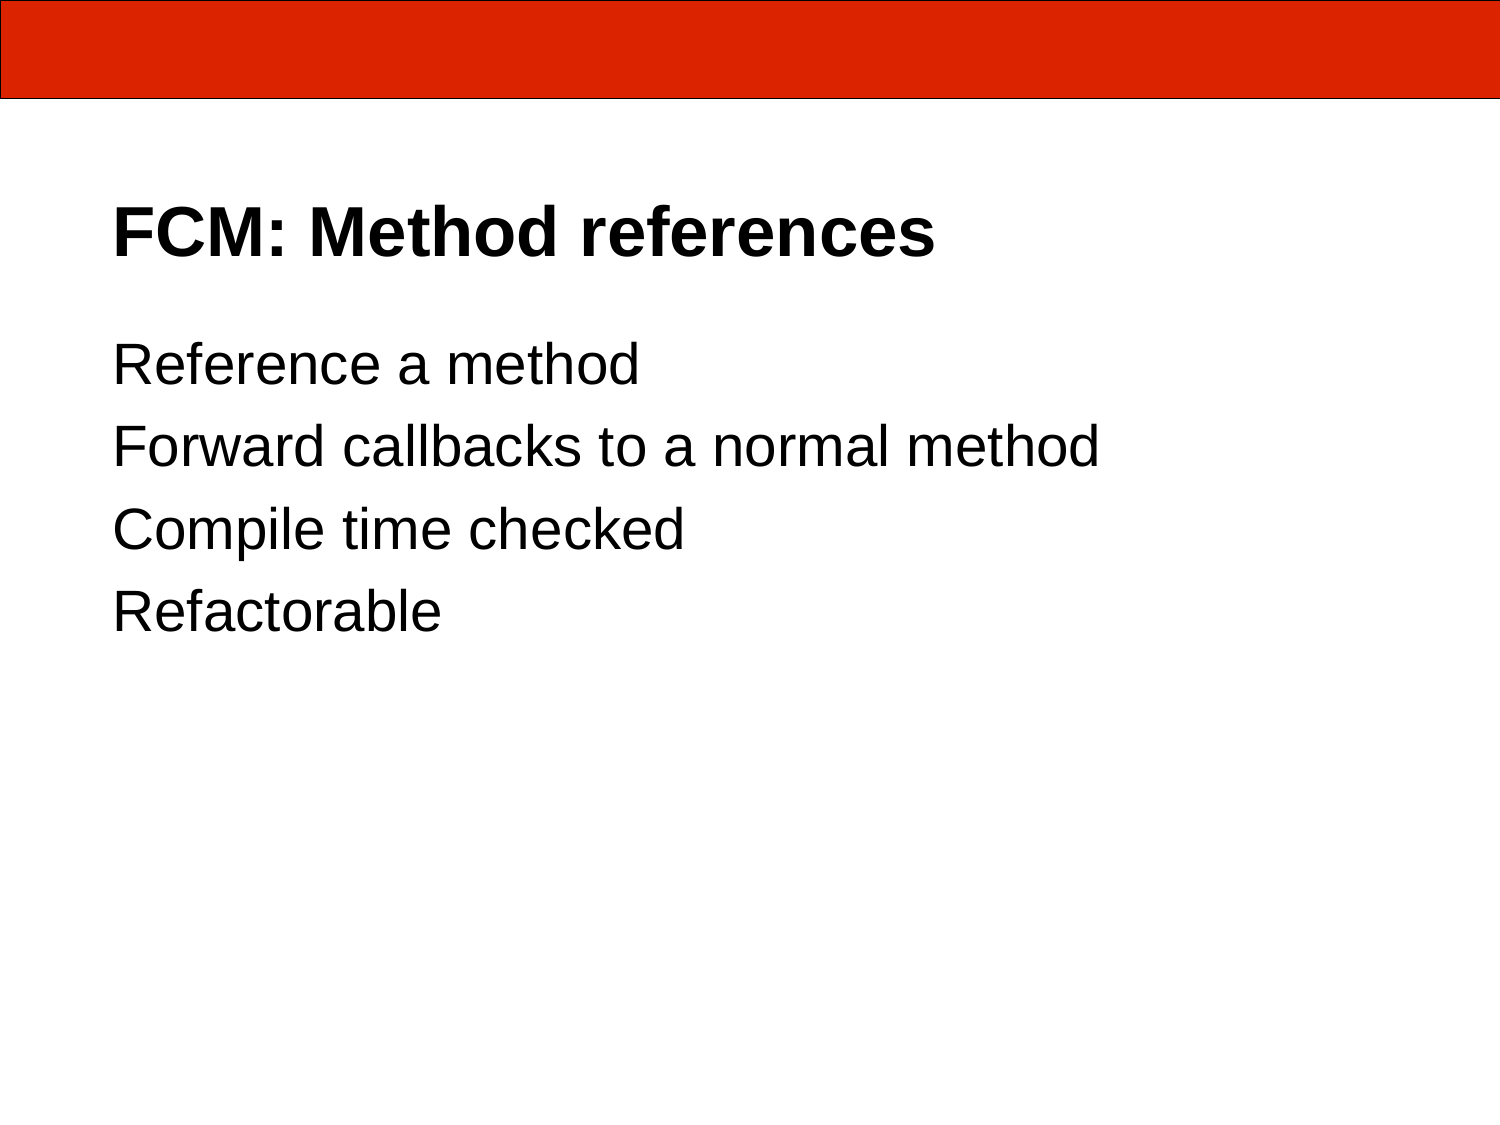

# FCM: Method references
Reference a method
Forward callbacks to a normal method
Compile time checked
Refactorable